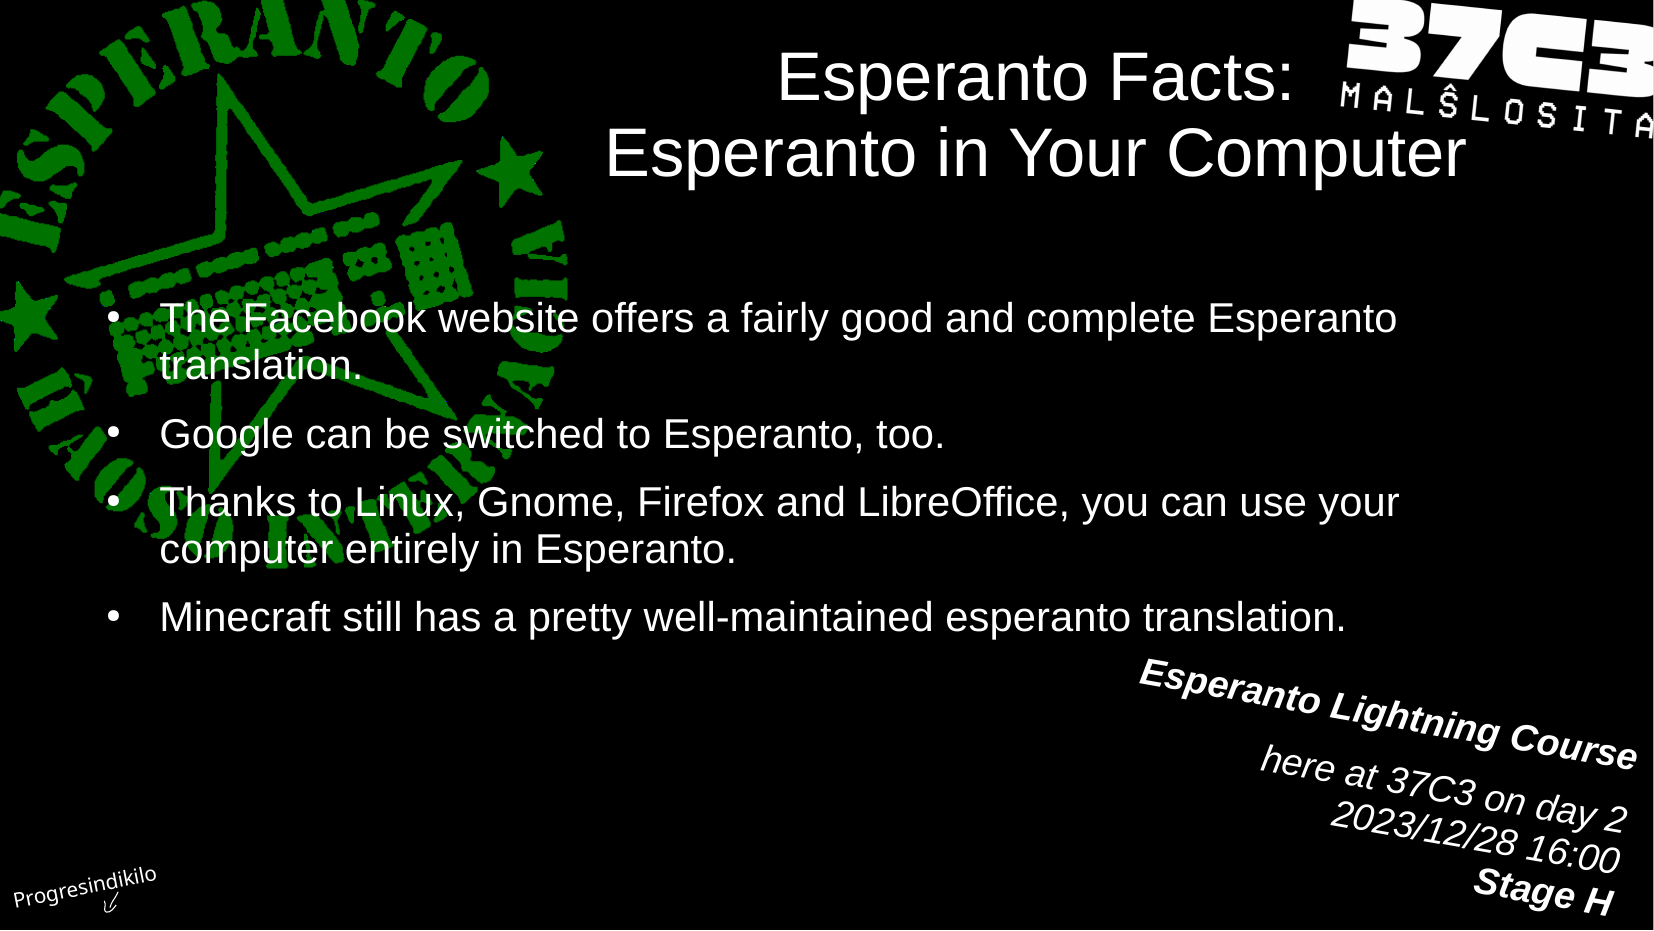

# Esperanto Facts: Esperanto in Your Computer
The Facebook website offers a fairly good and complete Esperanto translation.
Google can be switched to Esperanto, too.
Thanks to Linux, Gnome, Firefox and LibreOffice, you can use your computer entirely in Esperanto.
Minecraft still has a pretty well-maintained esperanto translation.
Esperanto Lightning Course
here at 37C3 on day 2
2023/12/28 16:00
Stage H